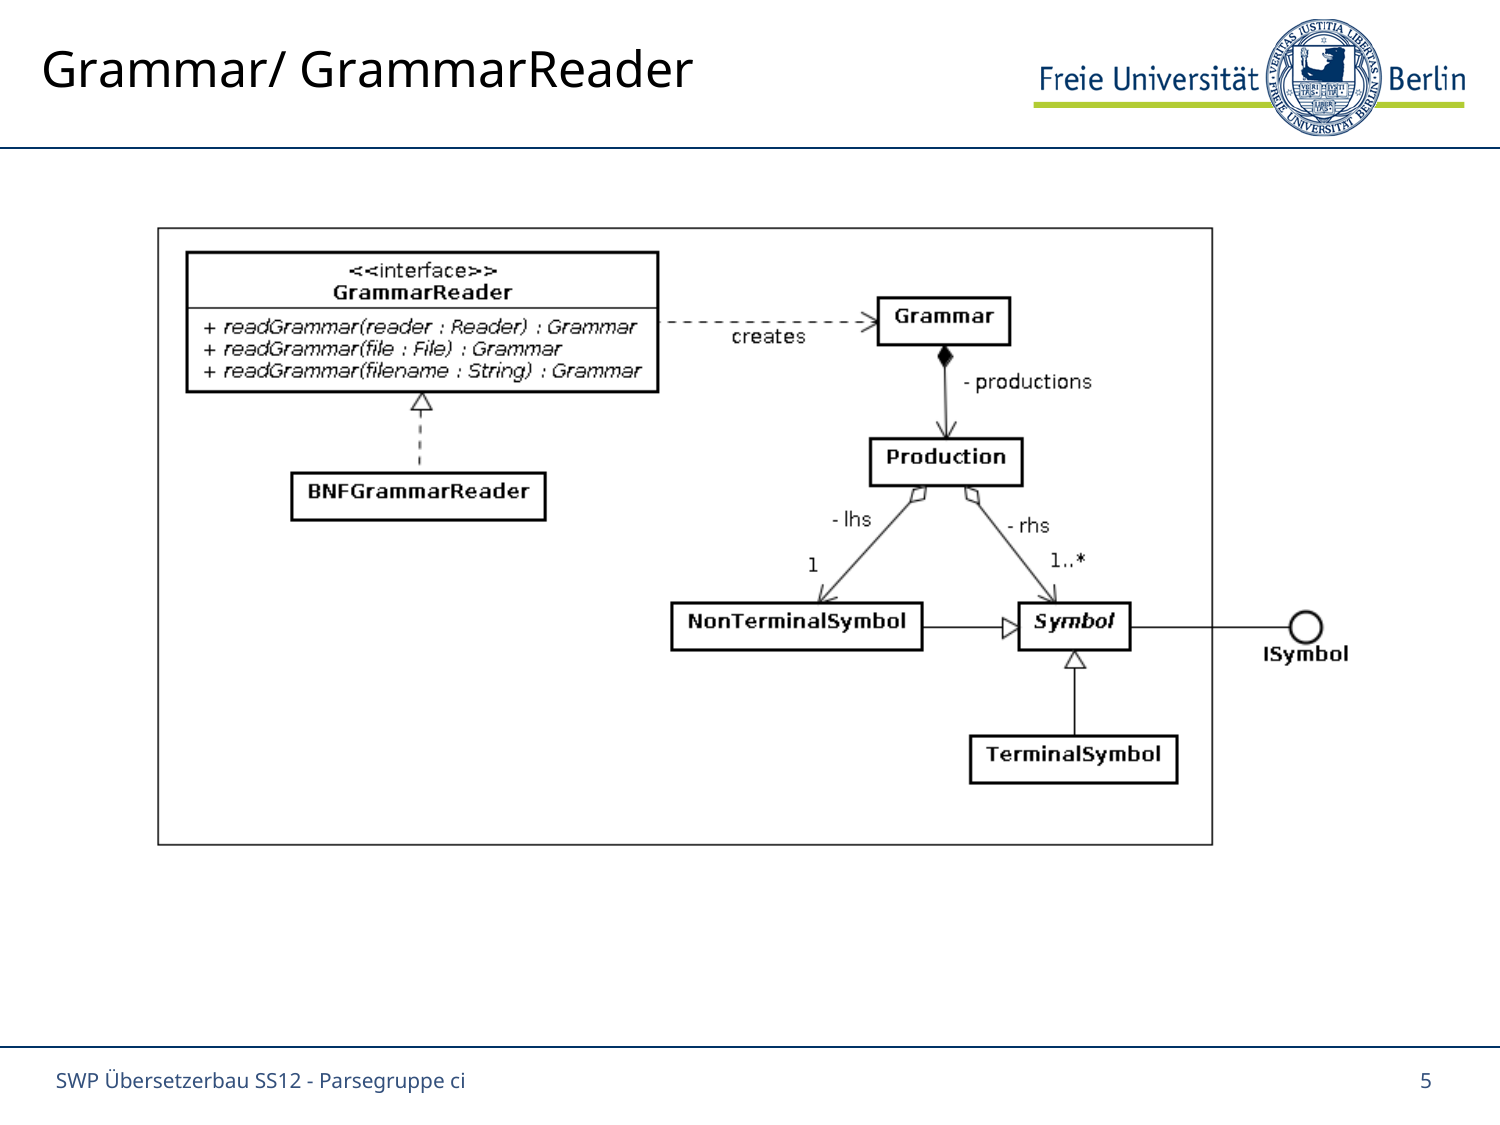

# Grammar/ GrammarReader
SWP Übersetzerbau SS12 - Parsegruppe ci
5